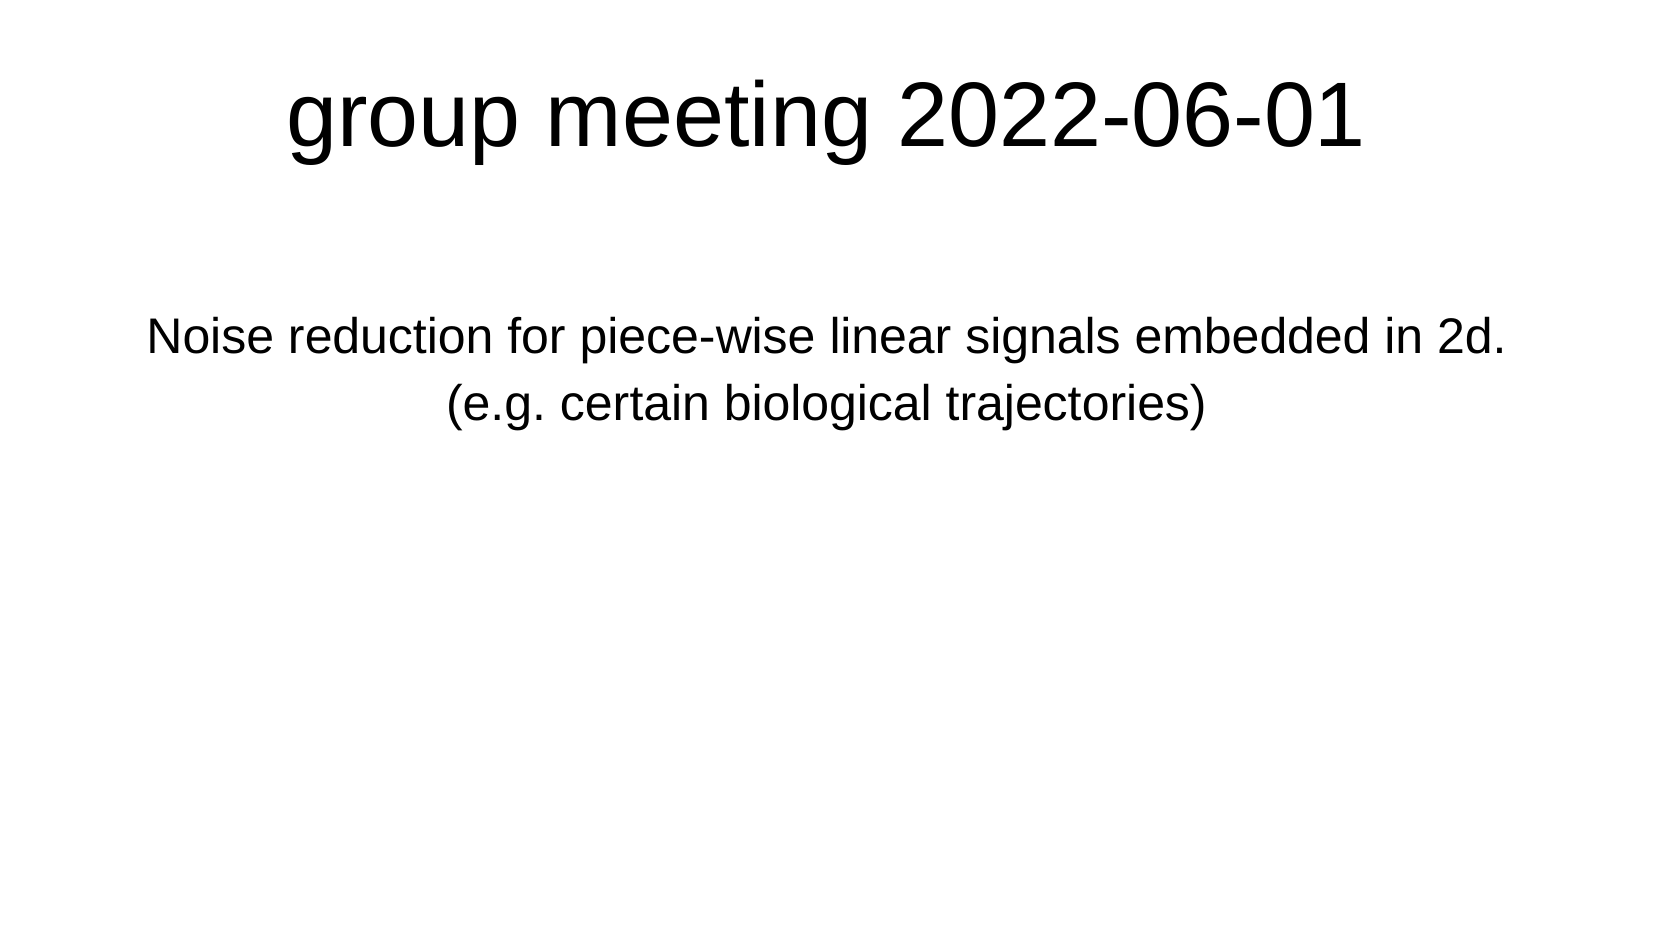

# group meeting 2022-06-01
Noise reduction for piece-wise linear signals embedded in 2d.
(e.g. certain biological trajectories)